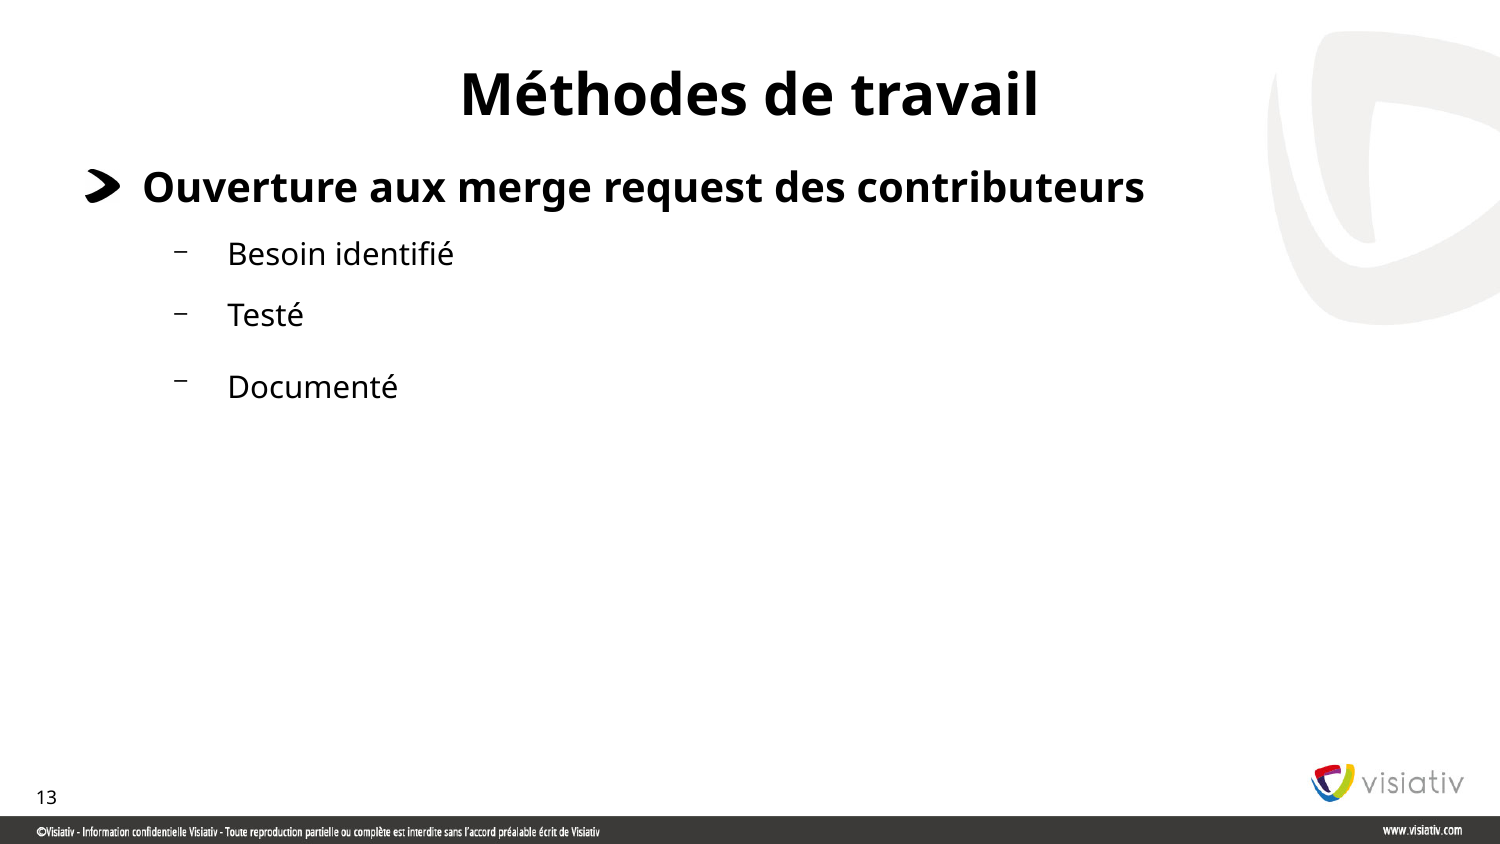

Méthodes de travail
# Ouverture aux merge request des contributeurs
Besoin identifié
Testé
Documenté